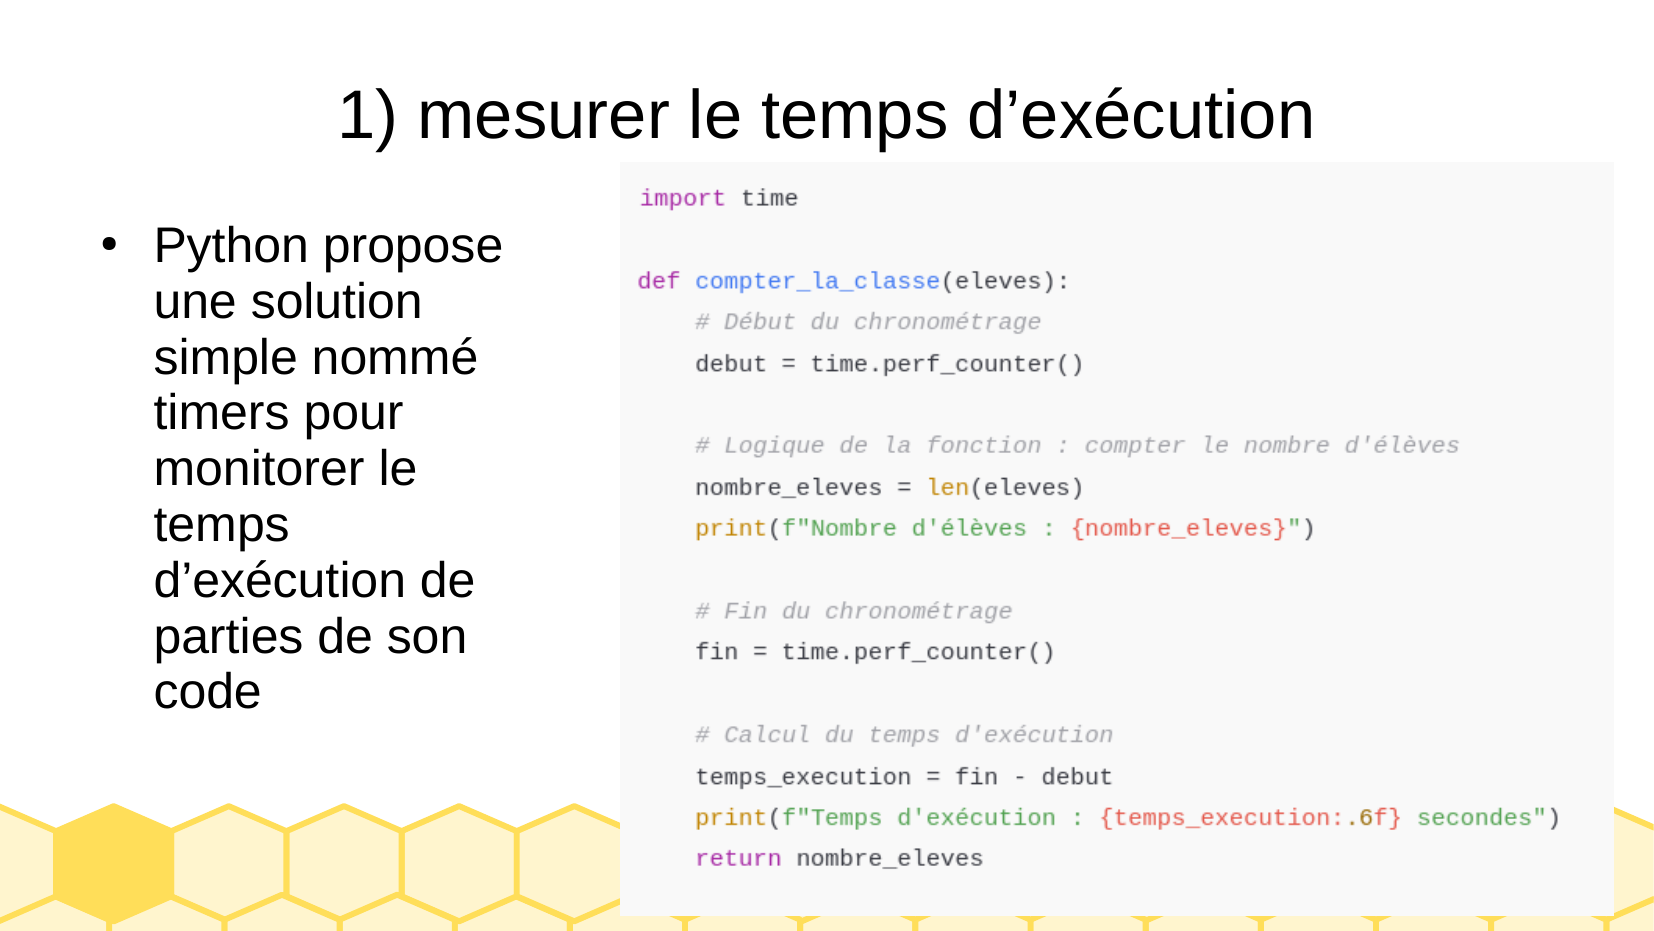

# 1) mesurer le temps d’exécution
Python propose une solution simple nommé timers pour monitorer le temps d’exécution de parties de son code